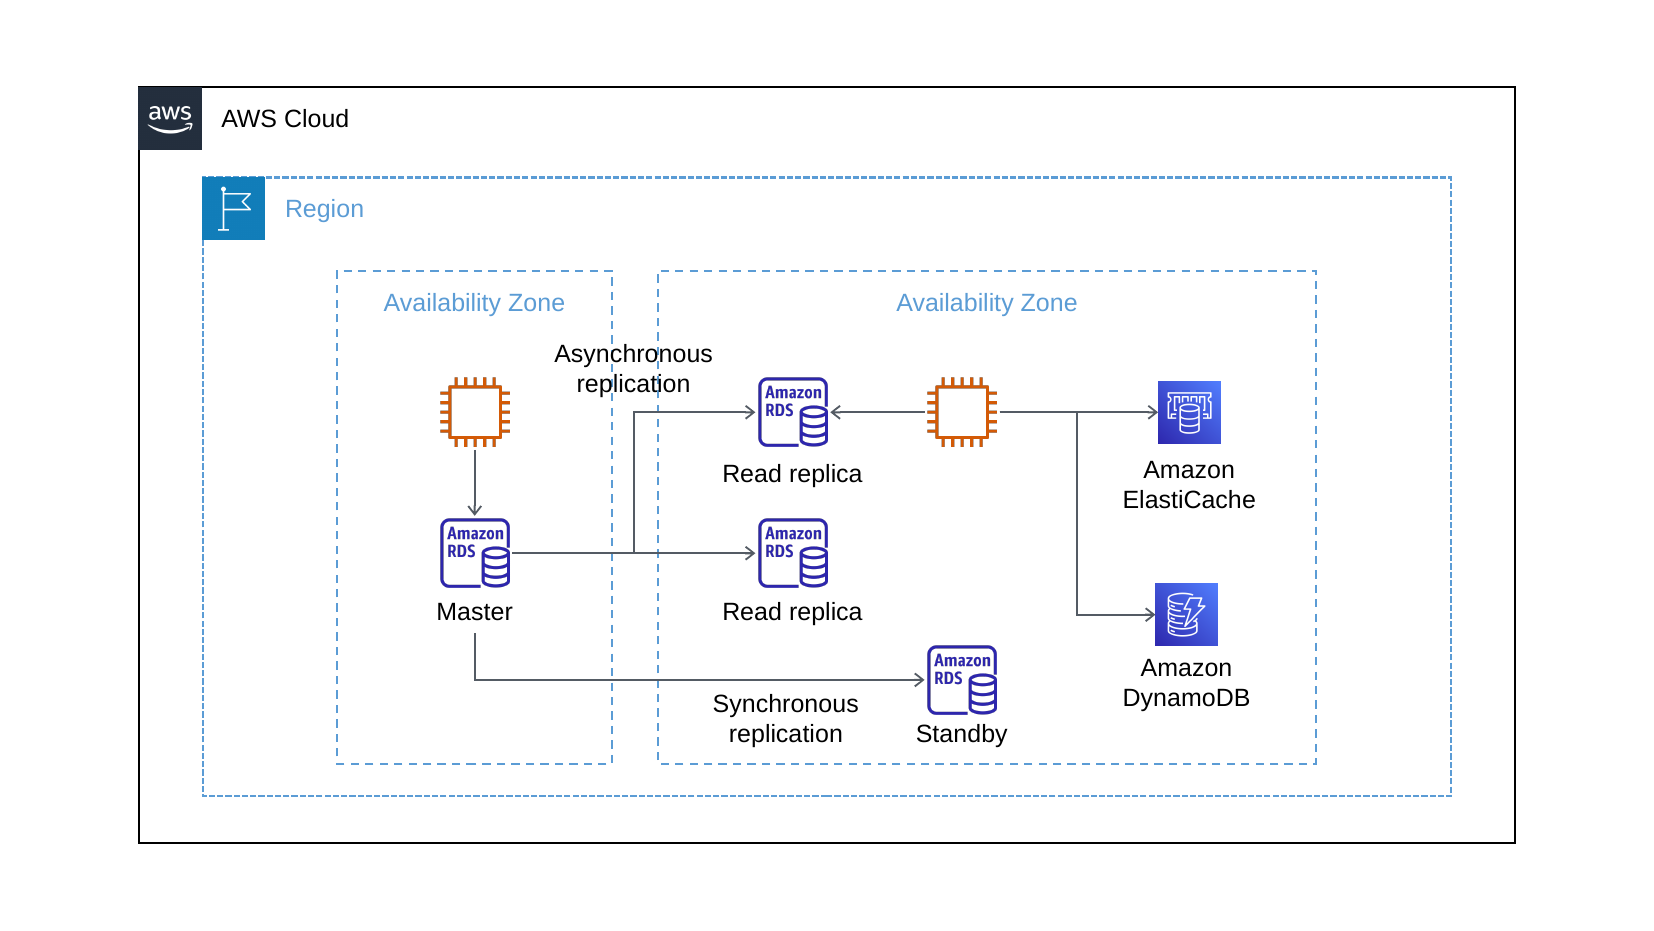

AWS Cloud
Region
Availability Zone
Availability Zone
Asynchronous
replication
Amazon
ElastiCache
Read replica
Master
Read replica
Amazon
DynamoDB
Synchronous
replication
Standby